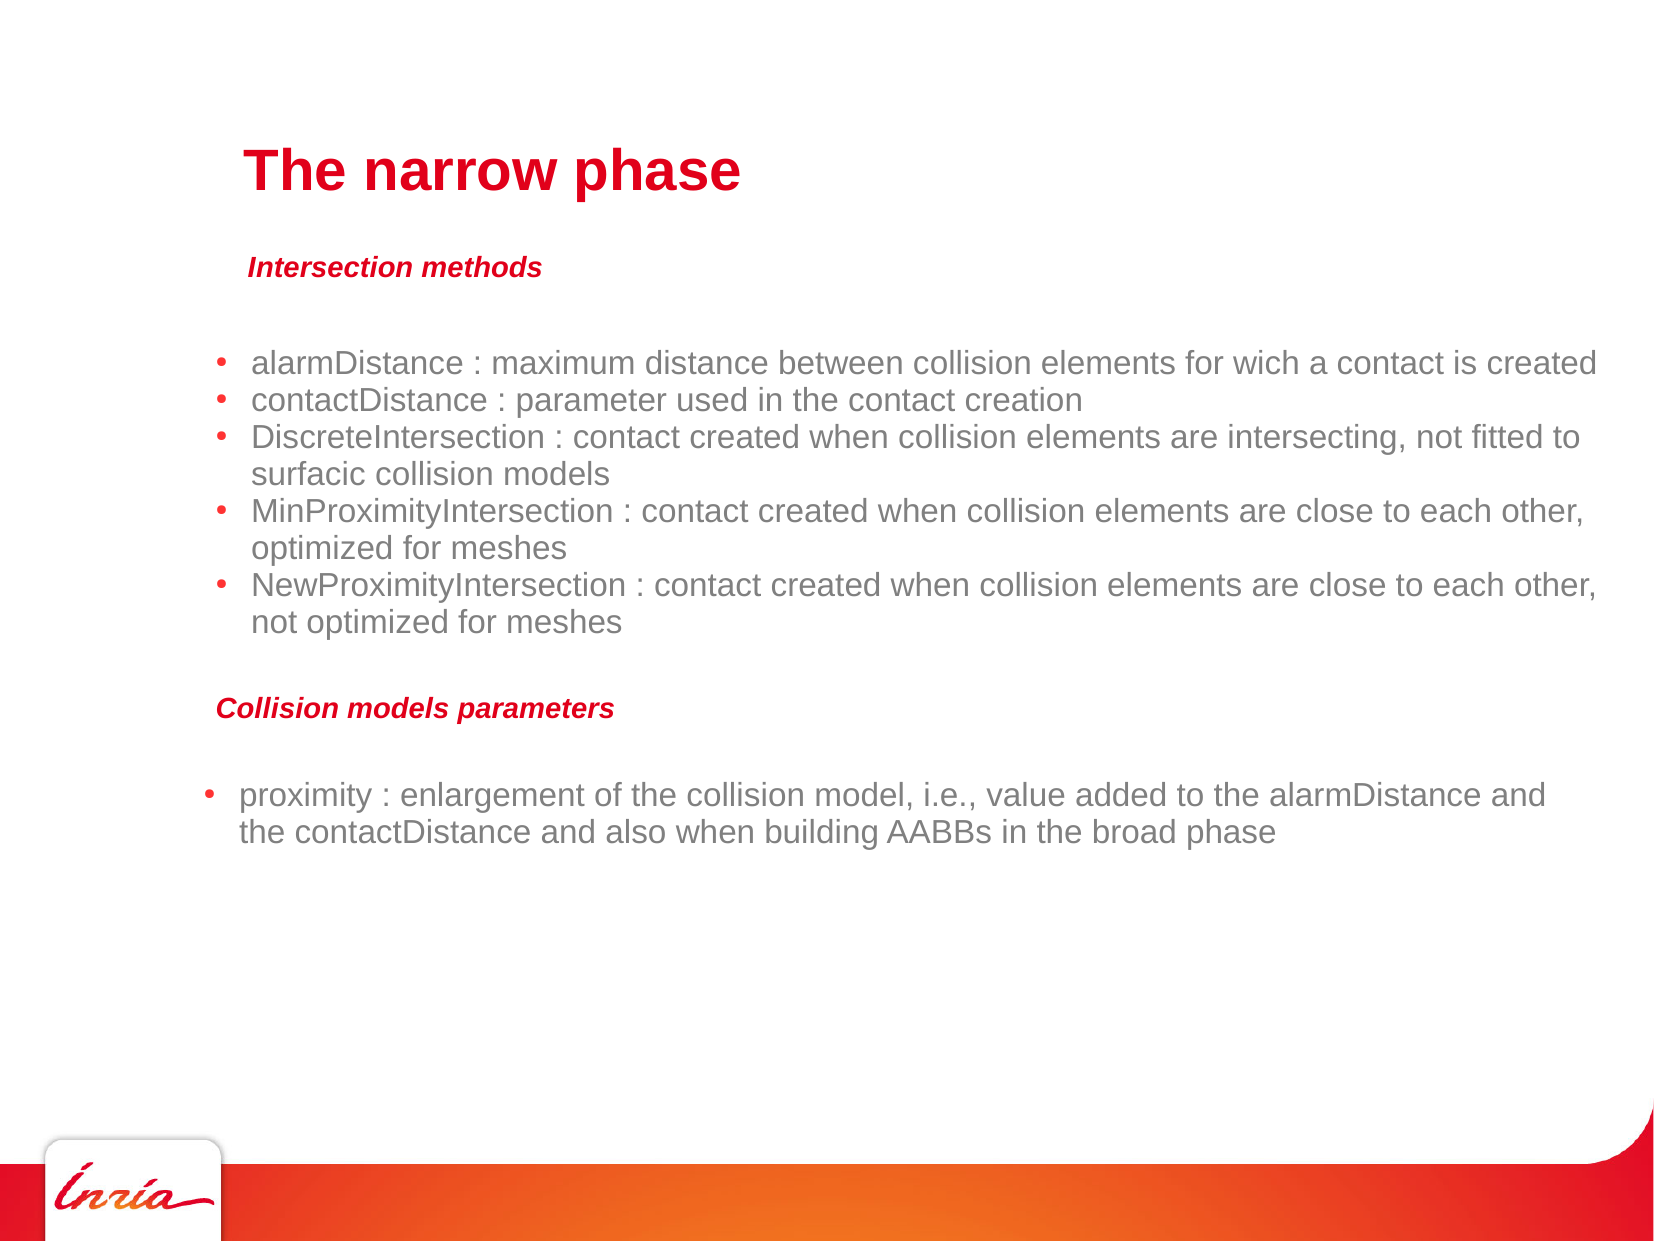

# The narrow phase
Intersection methods
alarmDistance : maximum distance between collision elements for wich a contact is created
contactDistance : parameter used in the contact creation
DiscreteIntersection : contact created when collision elements are intersecting, not fitted to surfacic collision models
MinProximityIntersection : contact created when collision elements are close to each other, optimized for meshes
NewProximityIntersection : contact created when collision elements are close to each other, not optimized for meshes
Collision models parameters
proximity : enlargement of the collision model, i.e., value added to the alarmDistance and the contactDistance and also when building AABBs in the broad phase